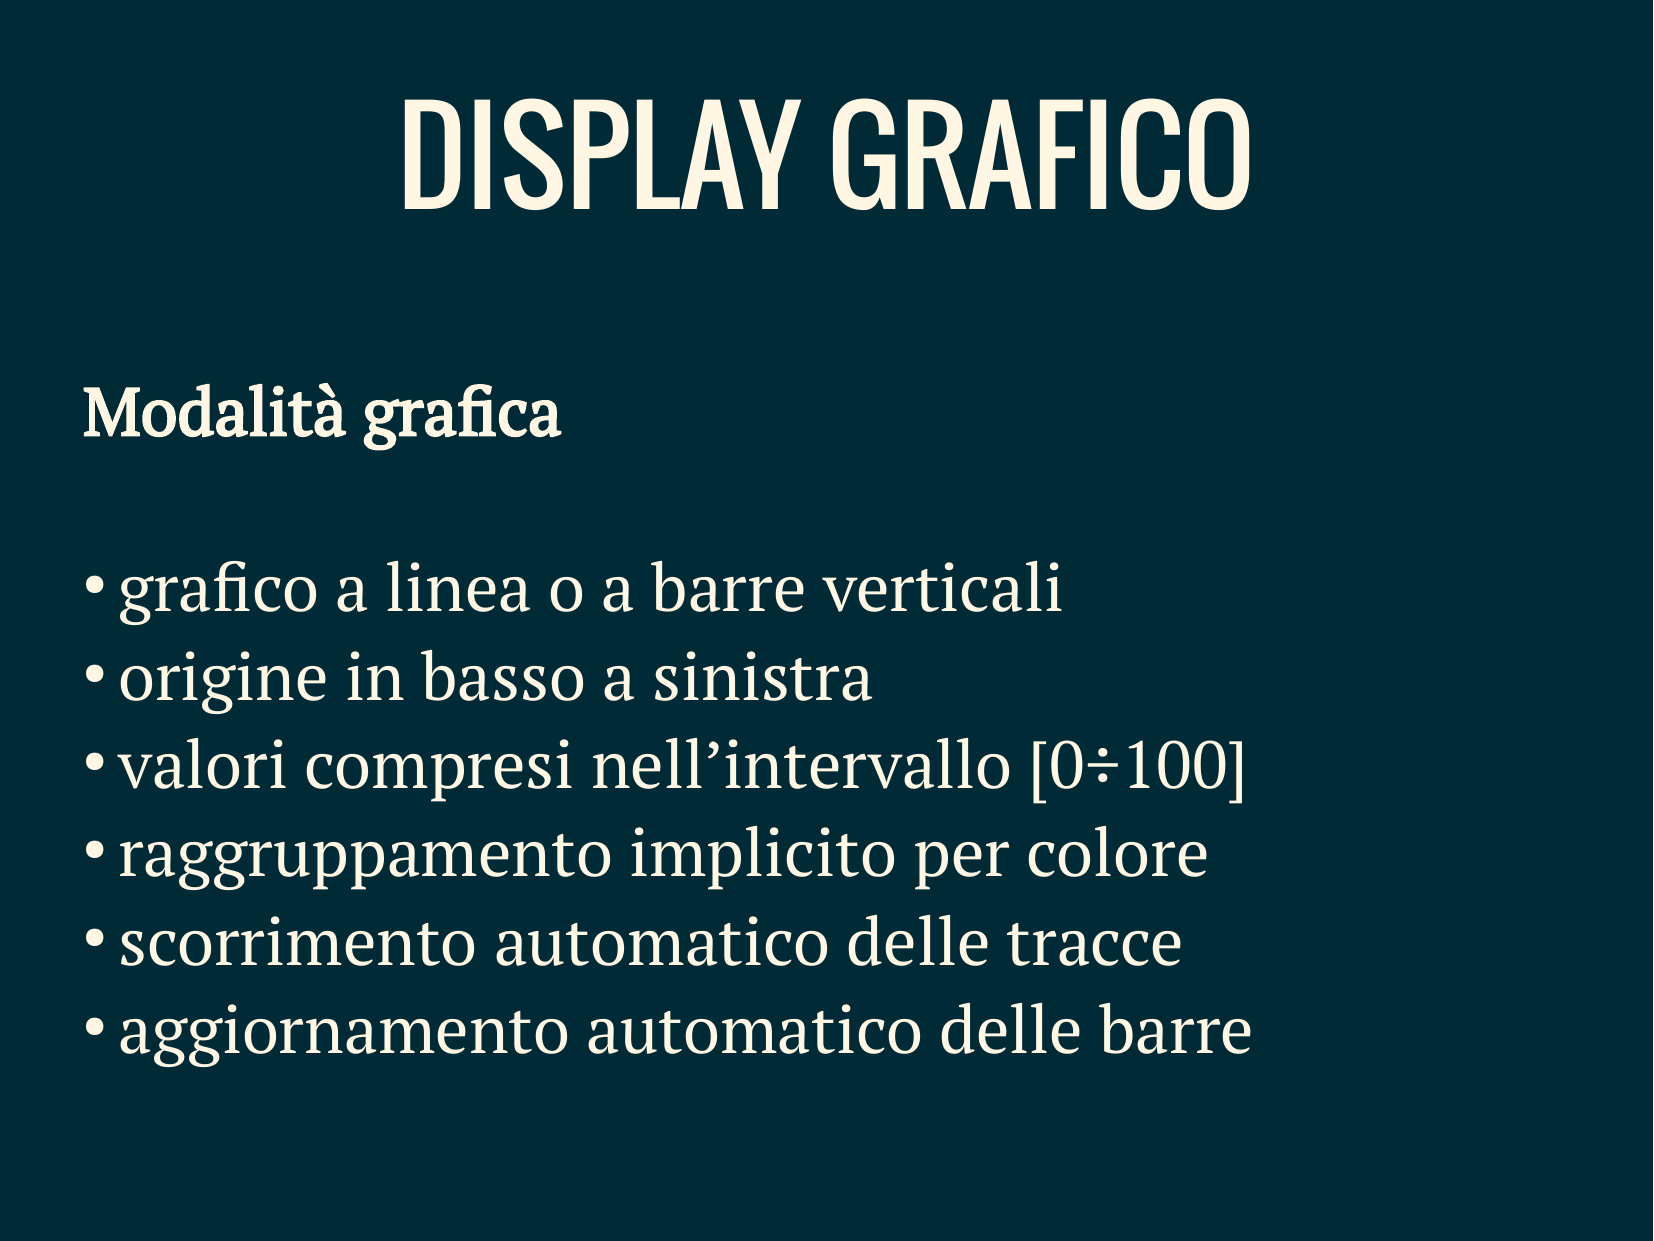

# DISPLAY GRAFICO
Modalità grafica
grafico a linea o a barre verticali
origine in basso a sinistra
valori compresi nell’intervallo [0÷100]
raggruppamento implicito per colore
scorrimento automatico delle tracce
aggiornamento automatico delle barre